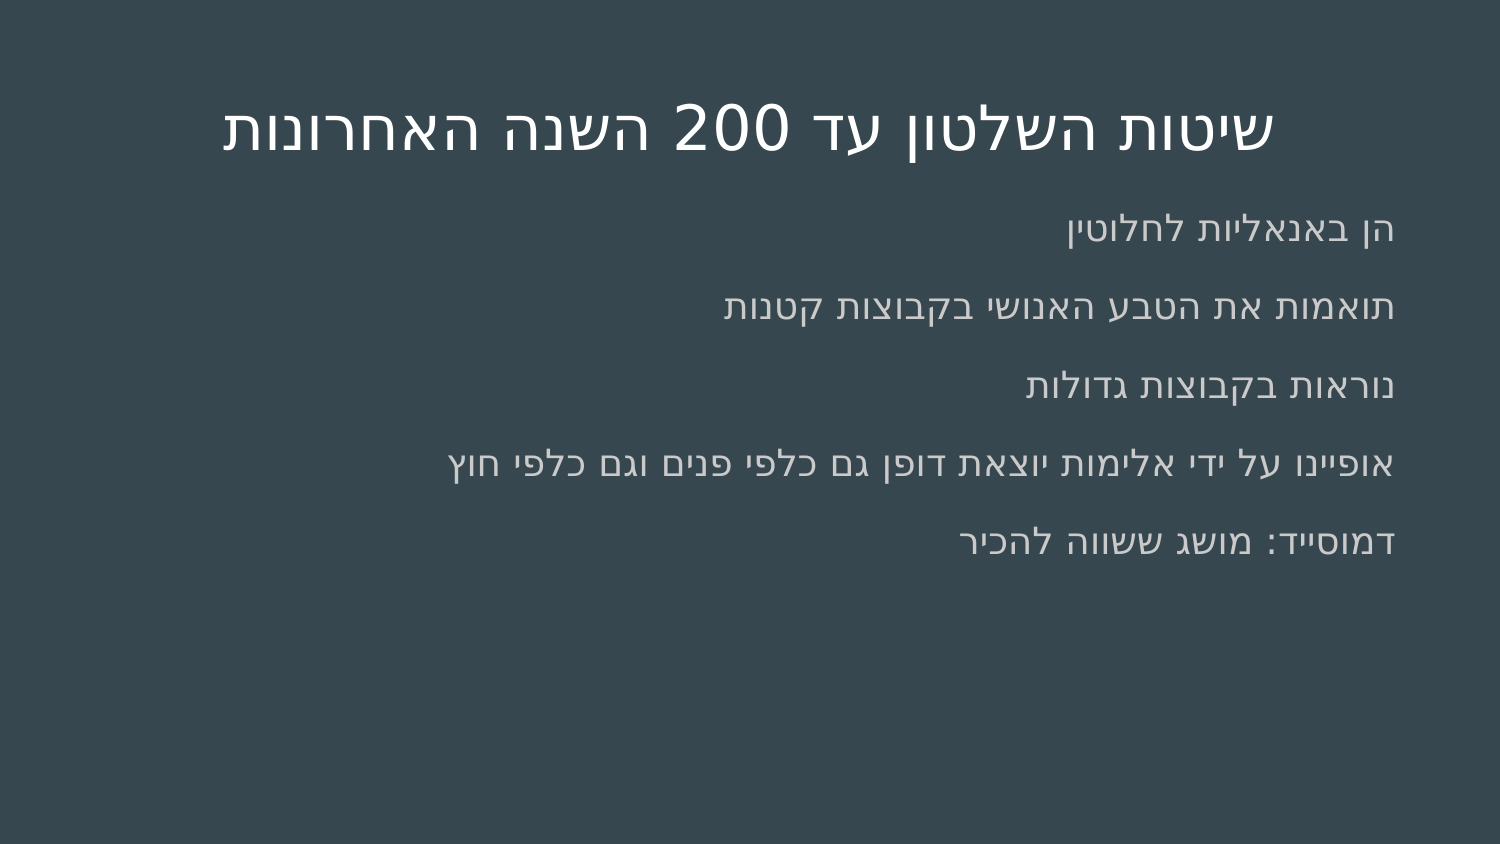

# שיטות השלטון עד 200 השנה האחרונות
הן באנאליות לחלוטין
תואמות את הטבע האנושי בקבוצות קטנות
נוראות בקבוצות גדולות
אופיינו על ידי אלימות יוצאת דופן גם כלפי פנים וגם כלפי חוץ
דמוסייד: מושג ששווה להכיר